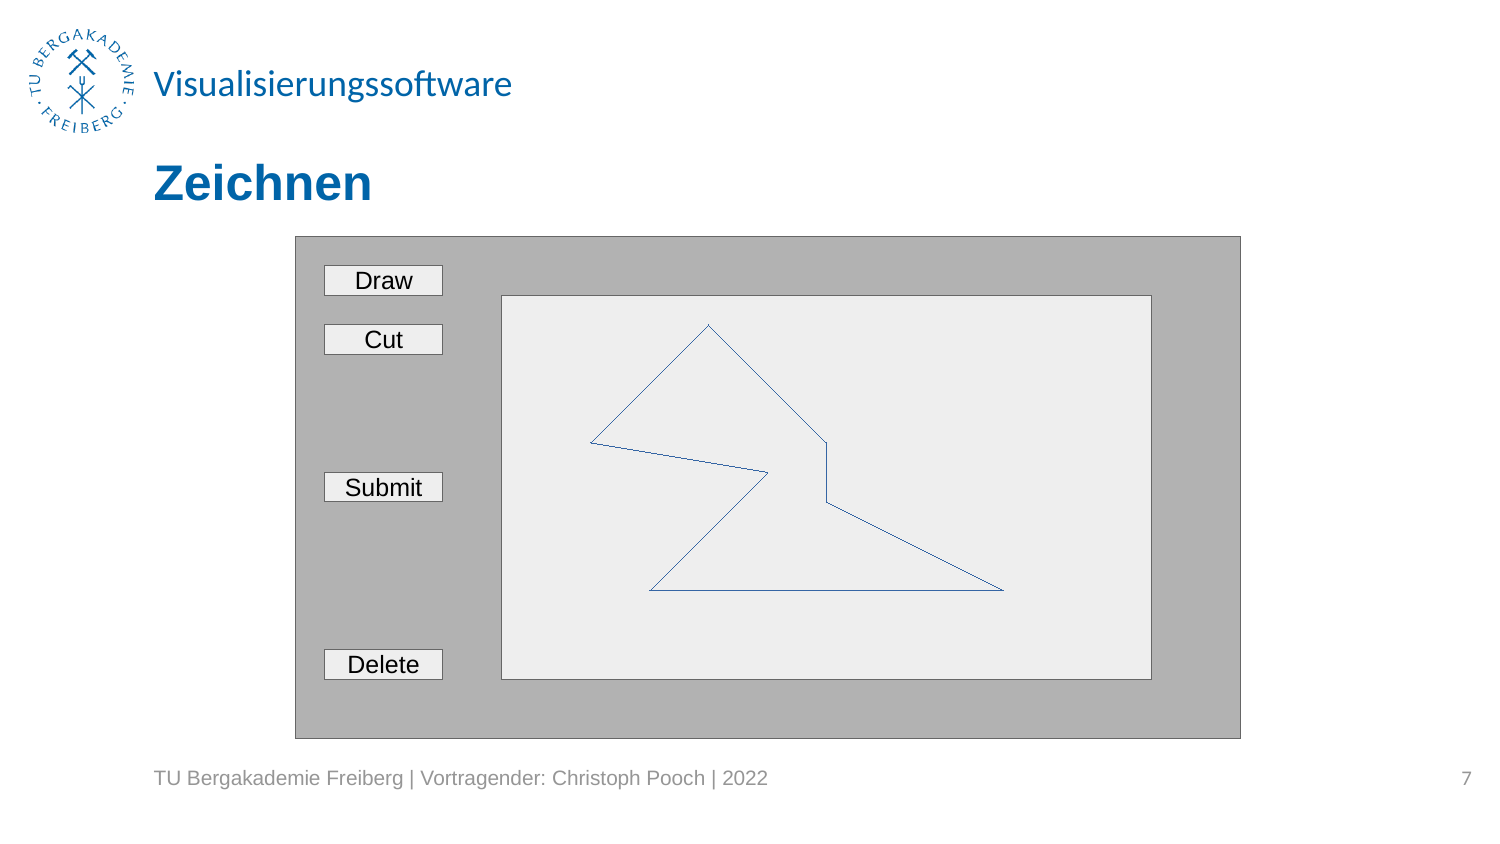

# Visualisierungssoftware
Zeichnen
Draw
Cut
Submit
Delete
TU Bergakademie Freiberg | Vortragender: Christoph Pooch | 2022